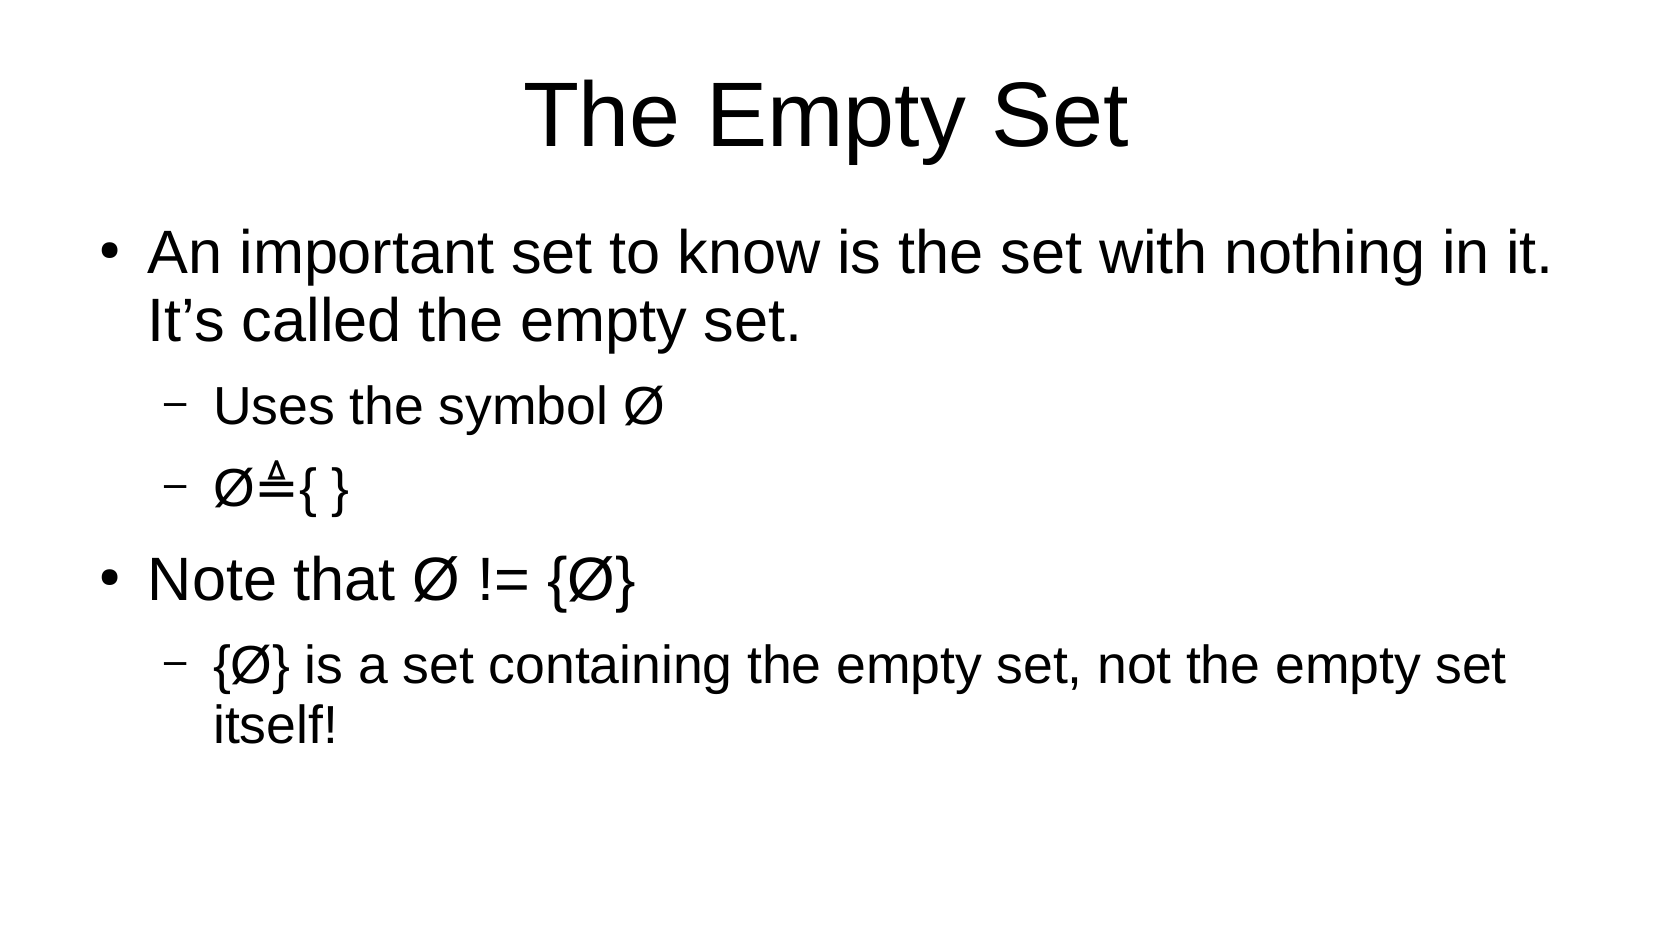

# The Empty Set
An important set to know is the set with nothing in it. It’s called the empty set.
Uses the symbol Ø
Ø≜{ }
Note that Ø != {Ø}
{Ø} is a set containing the empty set, not the empty set itself!